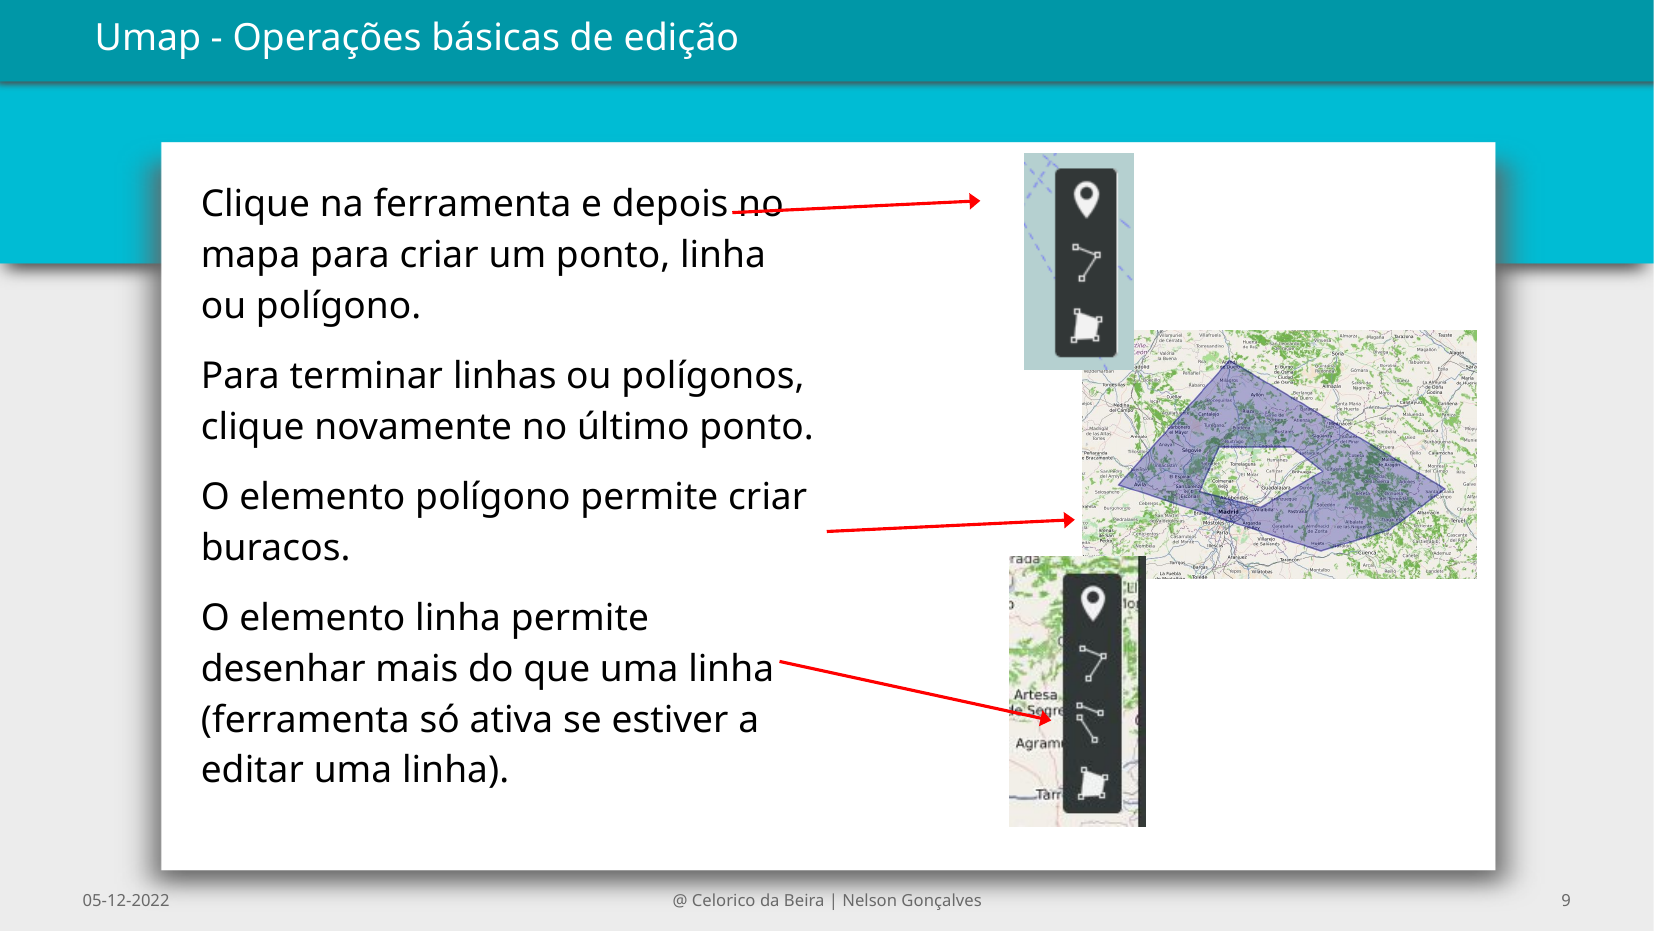

# Umap - Operações básicas de edição
Clique na ferramenta e depois no mapa para criar um ponto, linha ou polígono.
Para terminar linhas ou polígonos, clique novamente no último ponto.
O elemento polígono permite criar buracos.
O elemento linha permite desenhar mais do que uma linha (ferramenta só ativa se estiver a editar uma linha).
05-12-2022
@ Celorico da Beira | Nelson Gonçalves
9